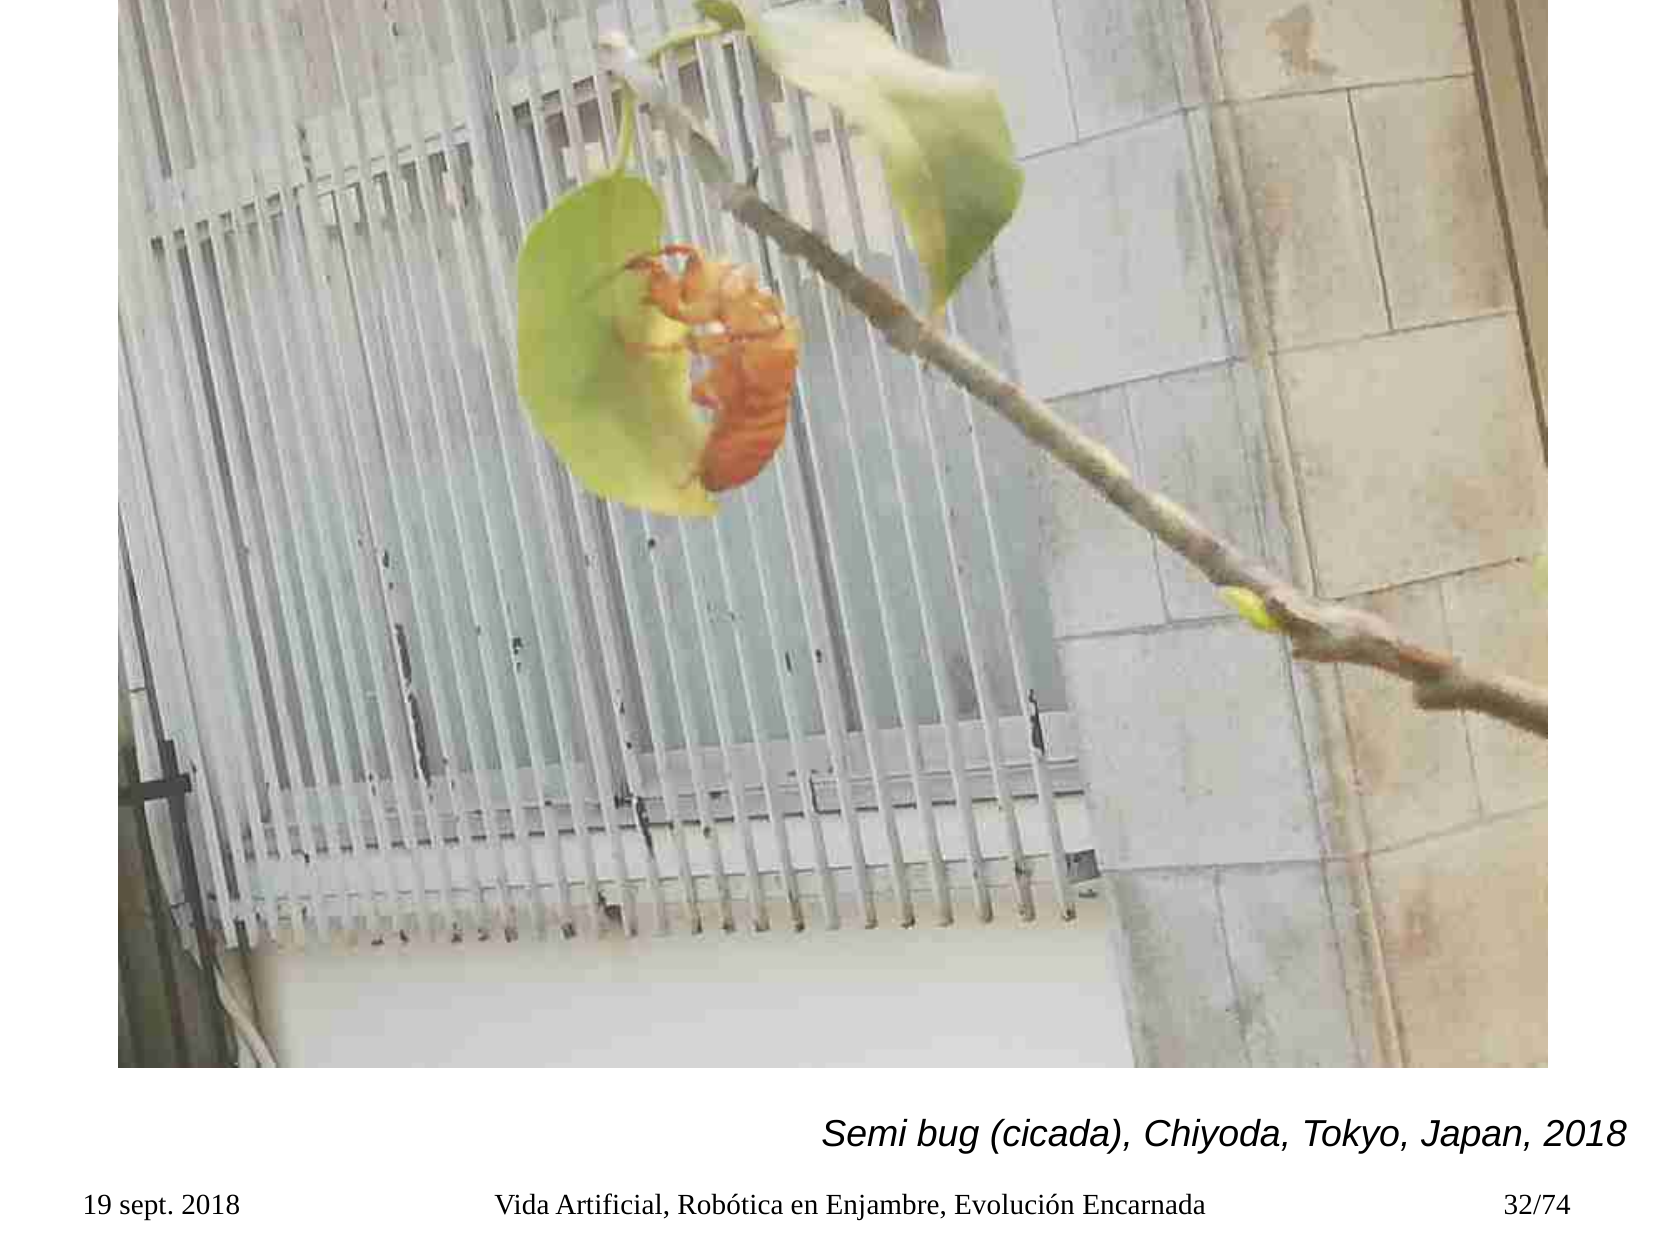

Semi bug (cicada), Chiyoda, Tokyo, Japan, 2018
19 sept. 2018
Vida Artificial, Robótica en Enjambre, Evolución Encarnada
32